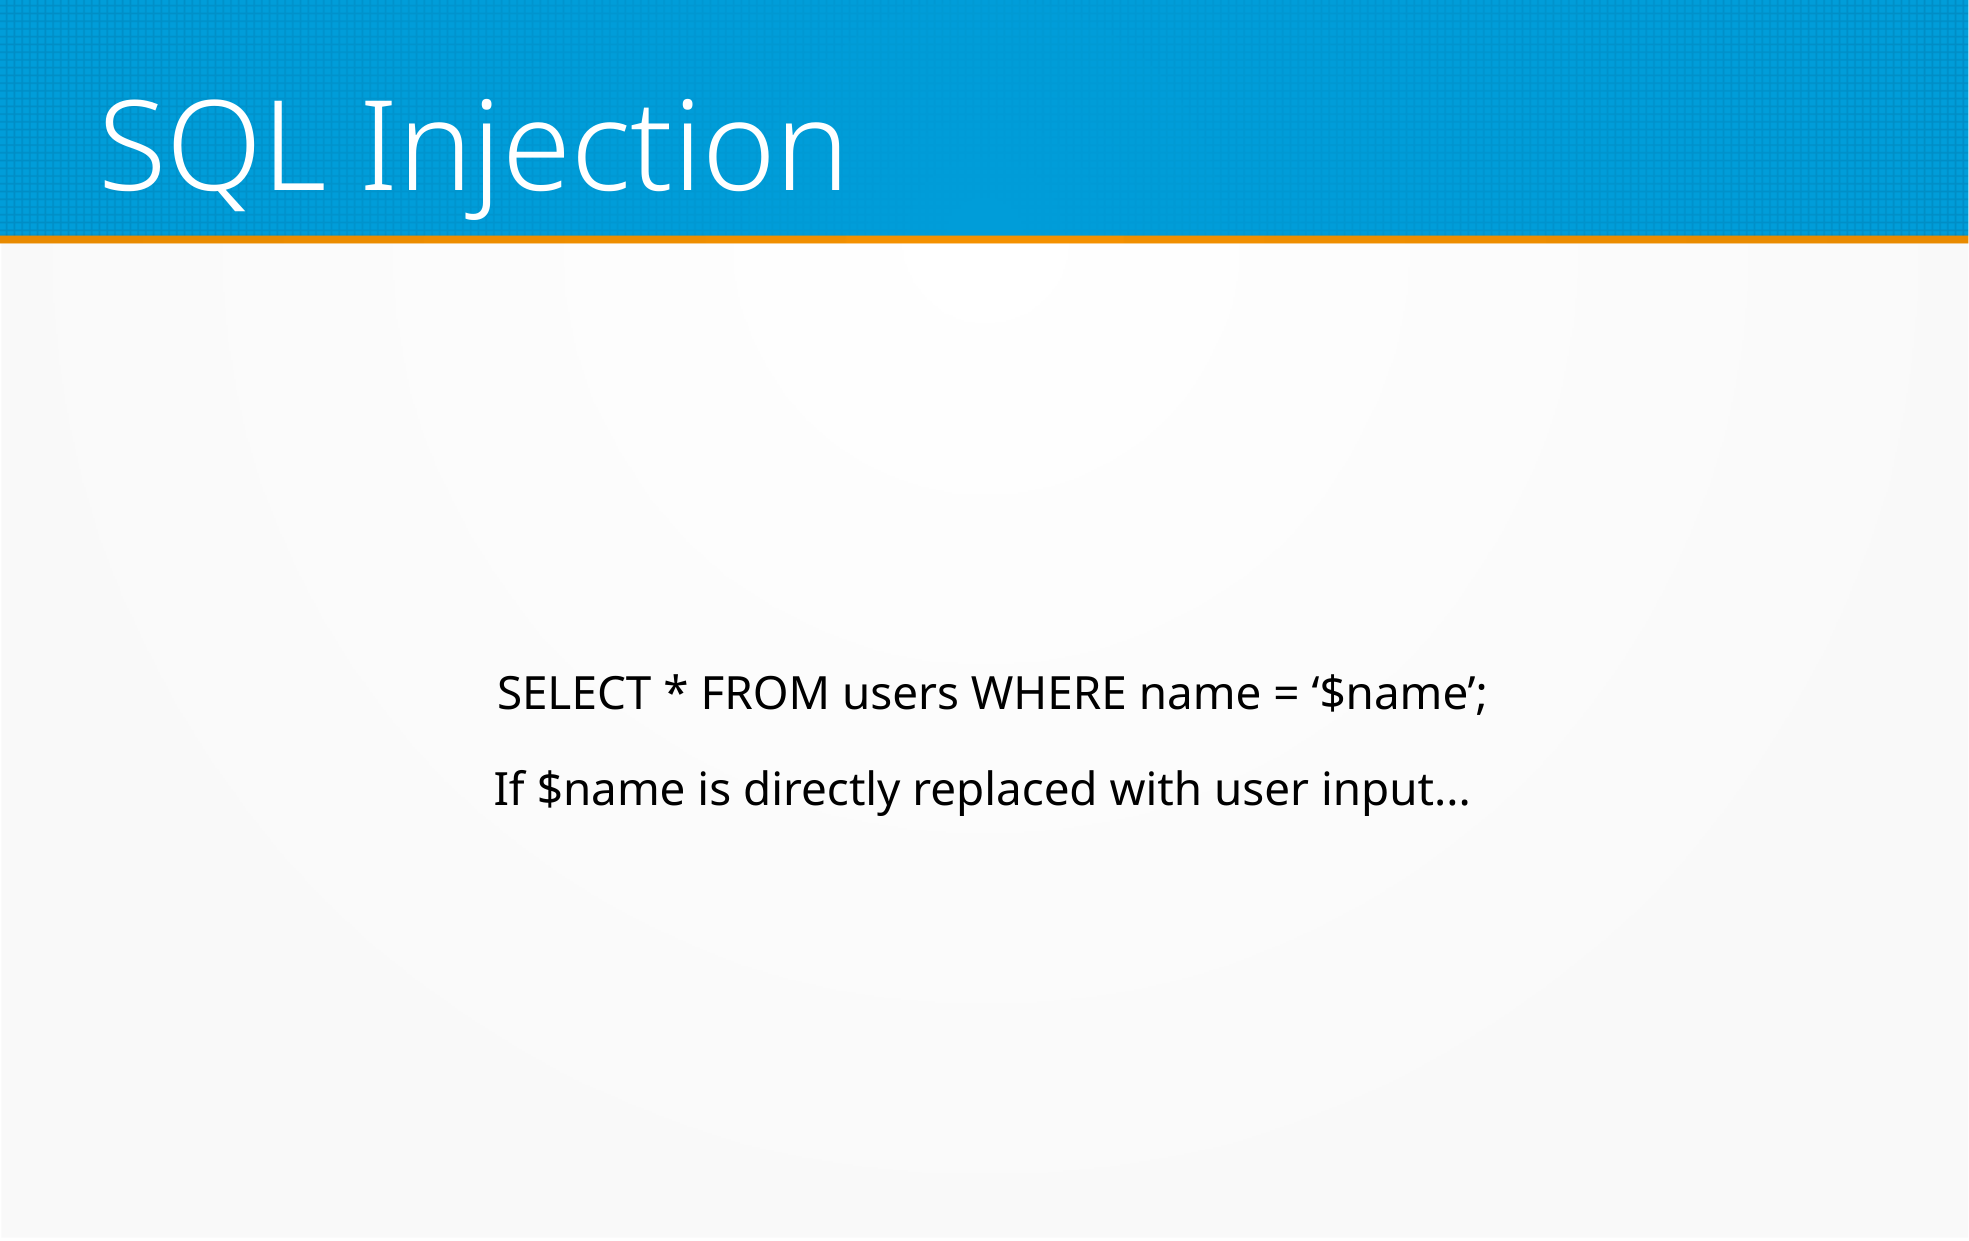

# SQL Injection
SELECT * FROM users WHERE name = ‘$name’;
If $name is directly replaced with user input...